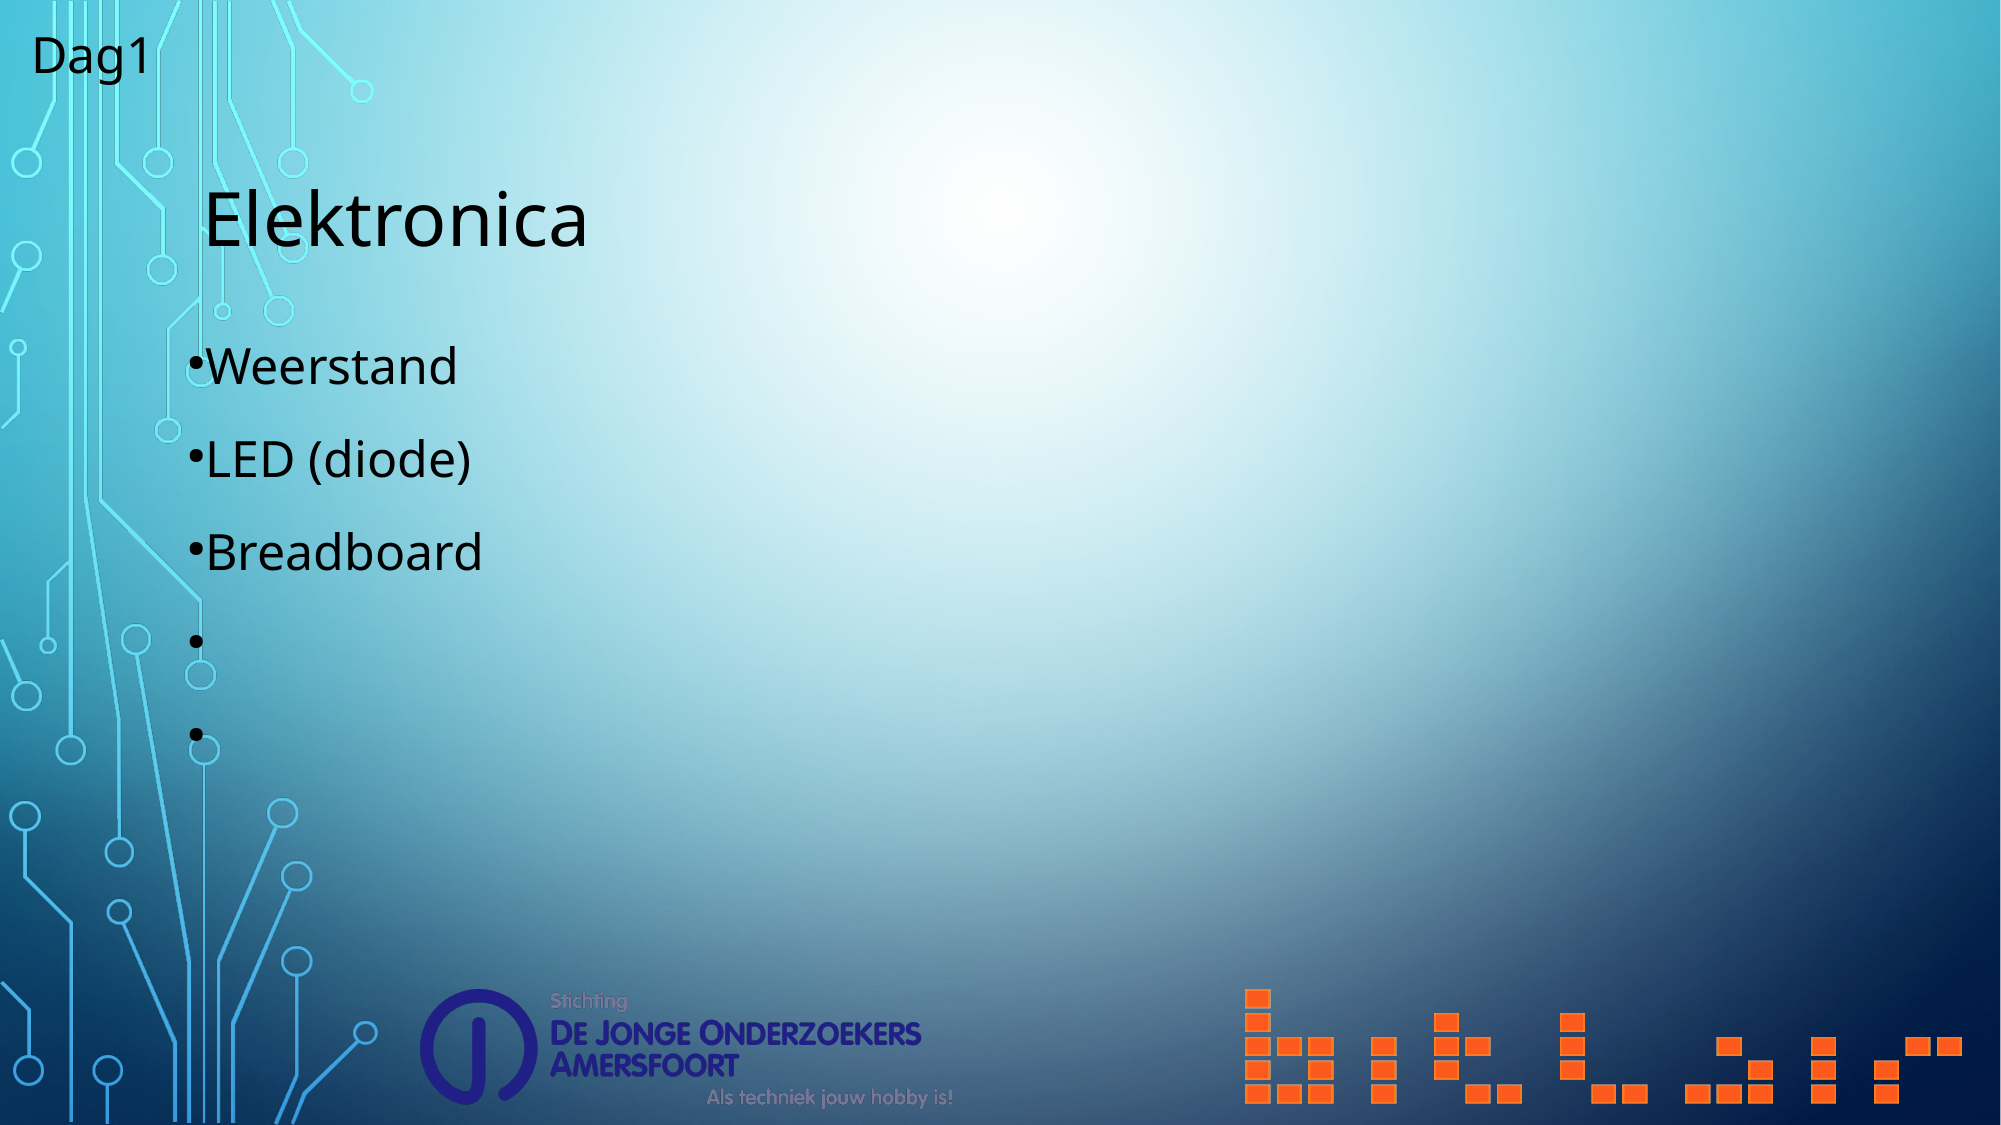

Dag1
# Elektronica
Weerstand
LED (diode)
Breadboard